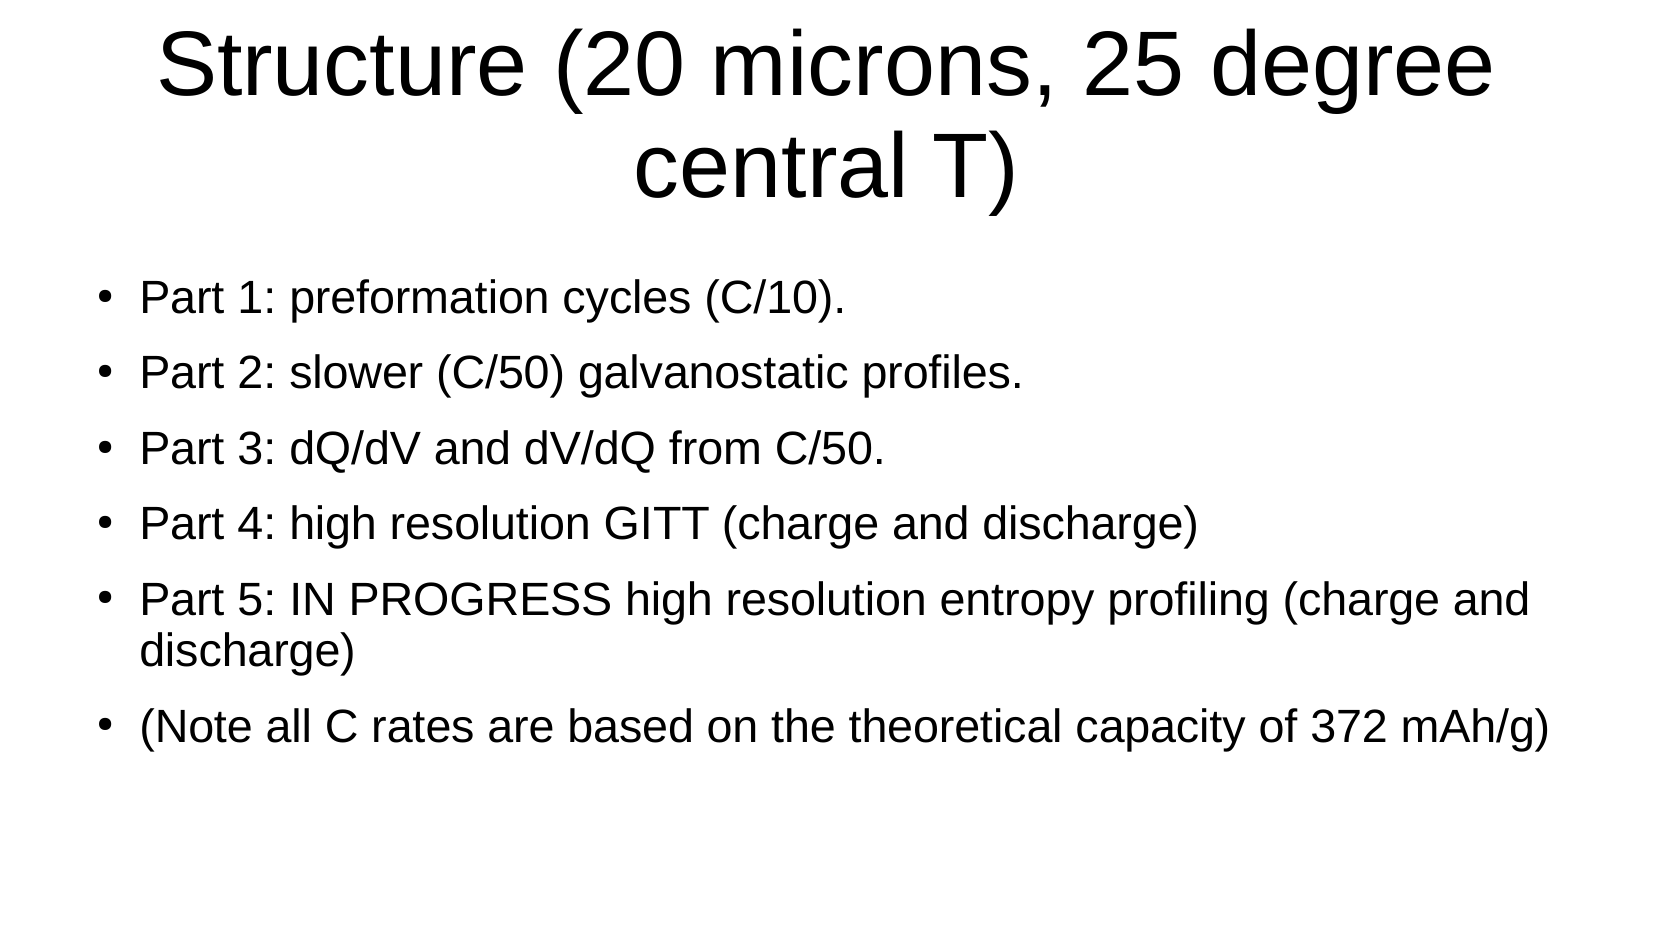

# Structure (20 microns, 25 degree central T)
Part 1: preformation cycles (C/10).
Part 2: slower (C/50) galvanostatic profiles.
Part 3: dQ/dV and dV/dQ from C/50.
Part 4: high resolution GITT (charge and discharge)
Part 5: IN PROGRESS high resolution entropy profiling (charge and discharge)
(Note all C rates are based on the theoretical capacity of 372 mAh/g)